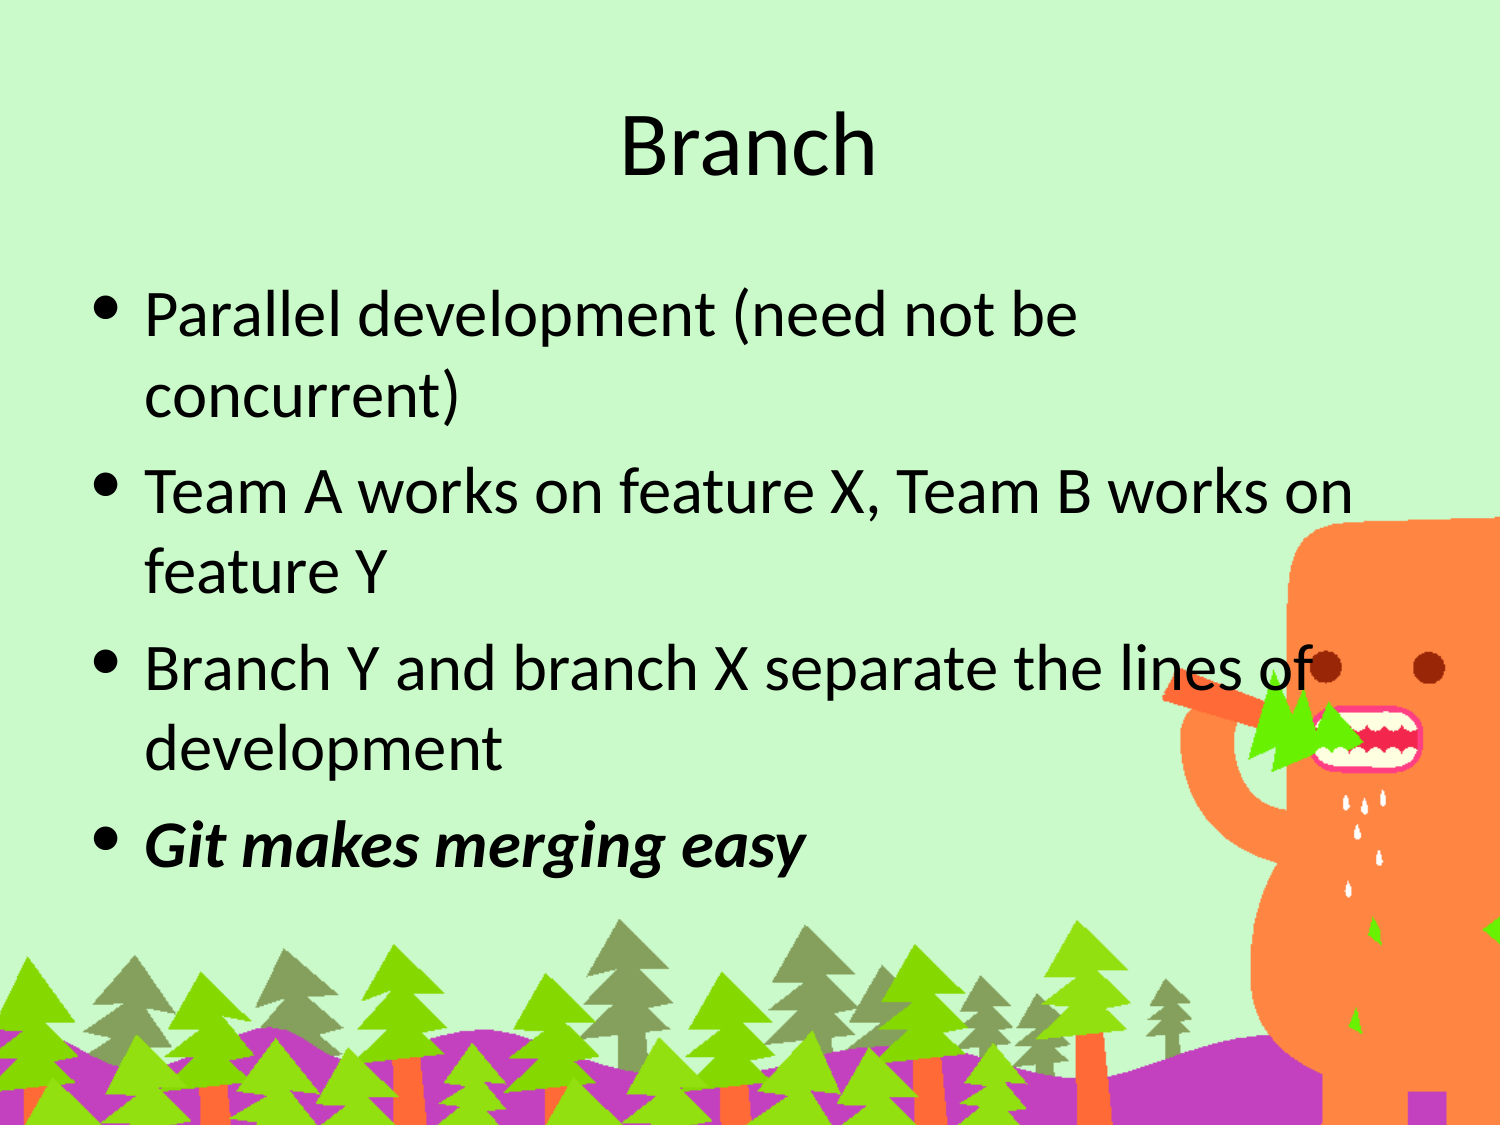

# Branch
Parallel development (need not be concurrent)
Team A works on feature X, Team B works on feature Y
Branch Y and branch X separate the lines of development
Git makes merging easy